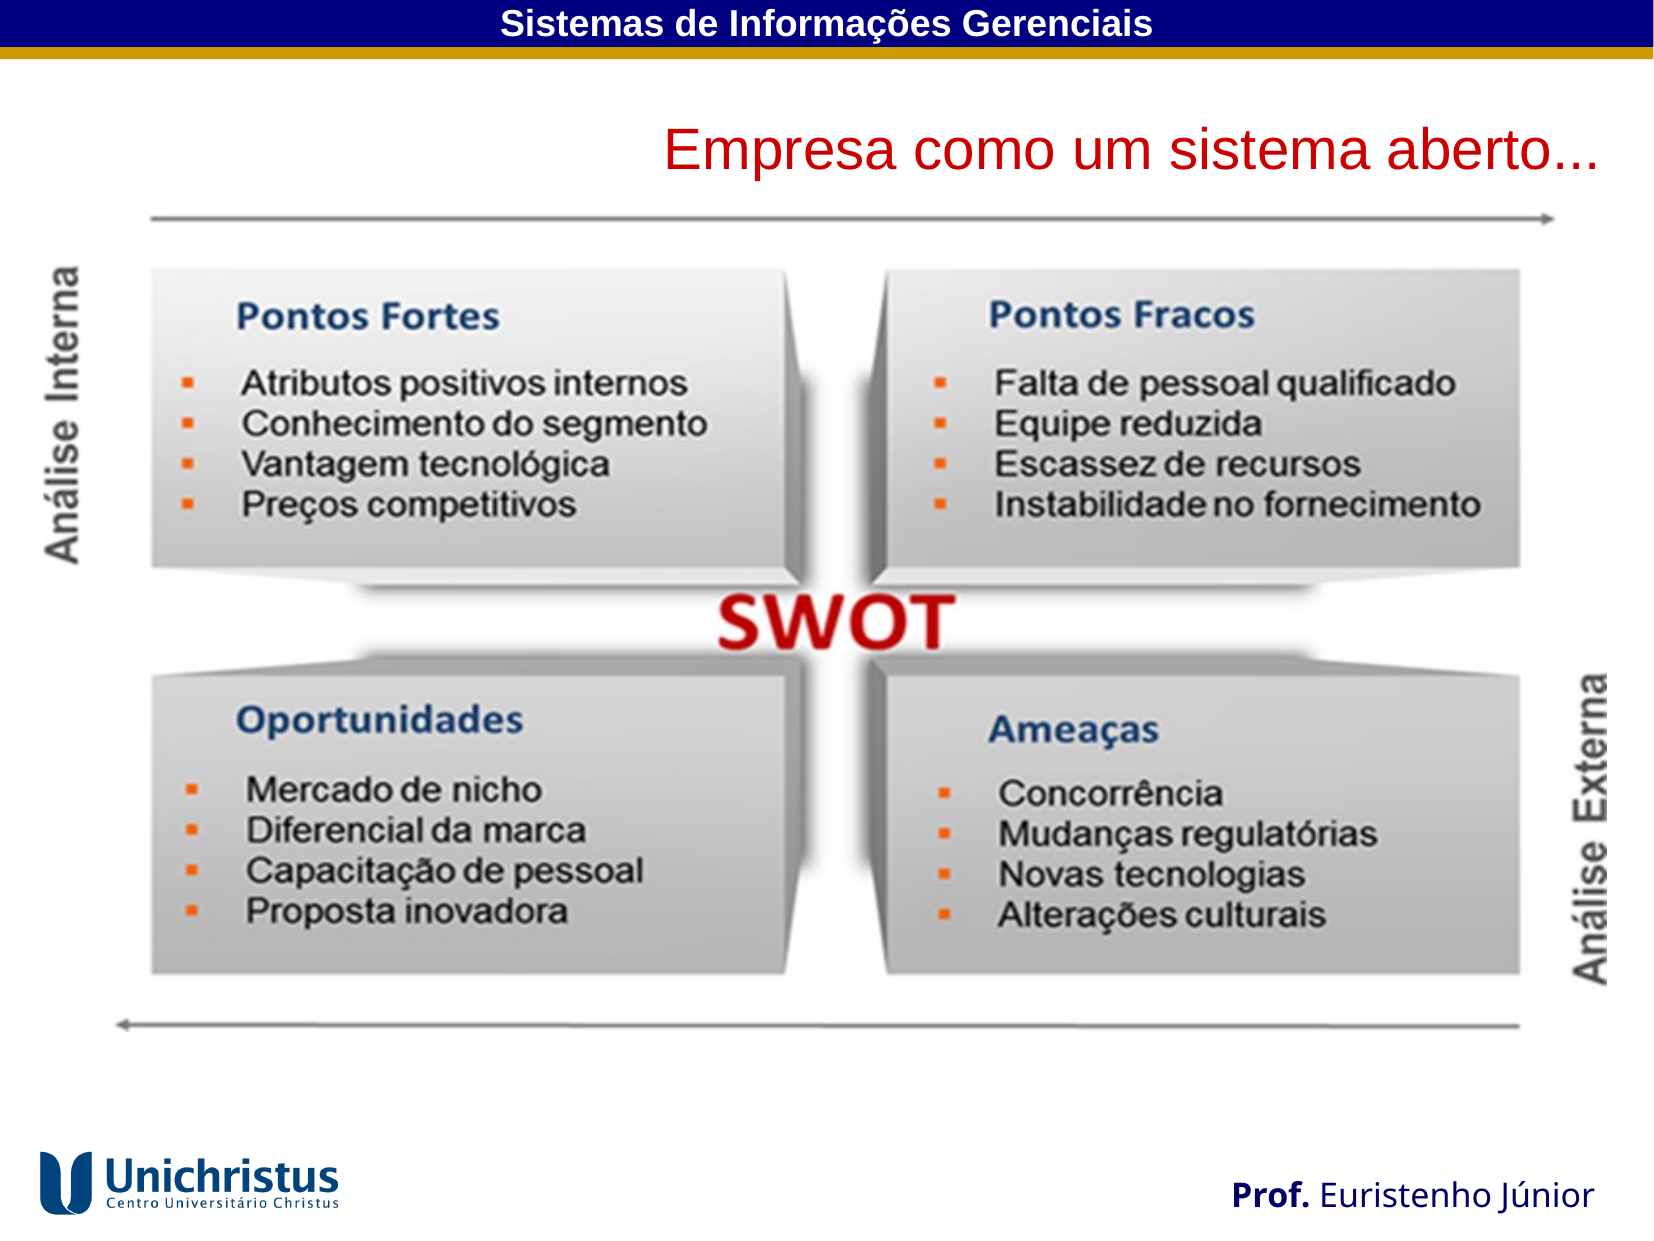

Sistemas de Informações Gerenciais
Empresa como um sistema aberto...
Prof. Euristenho Júnior